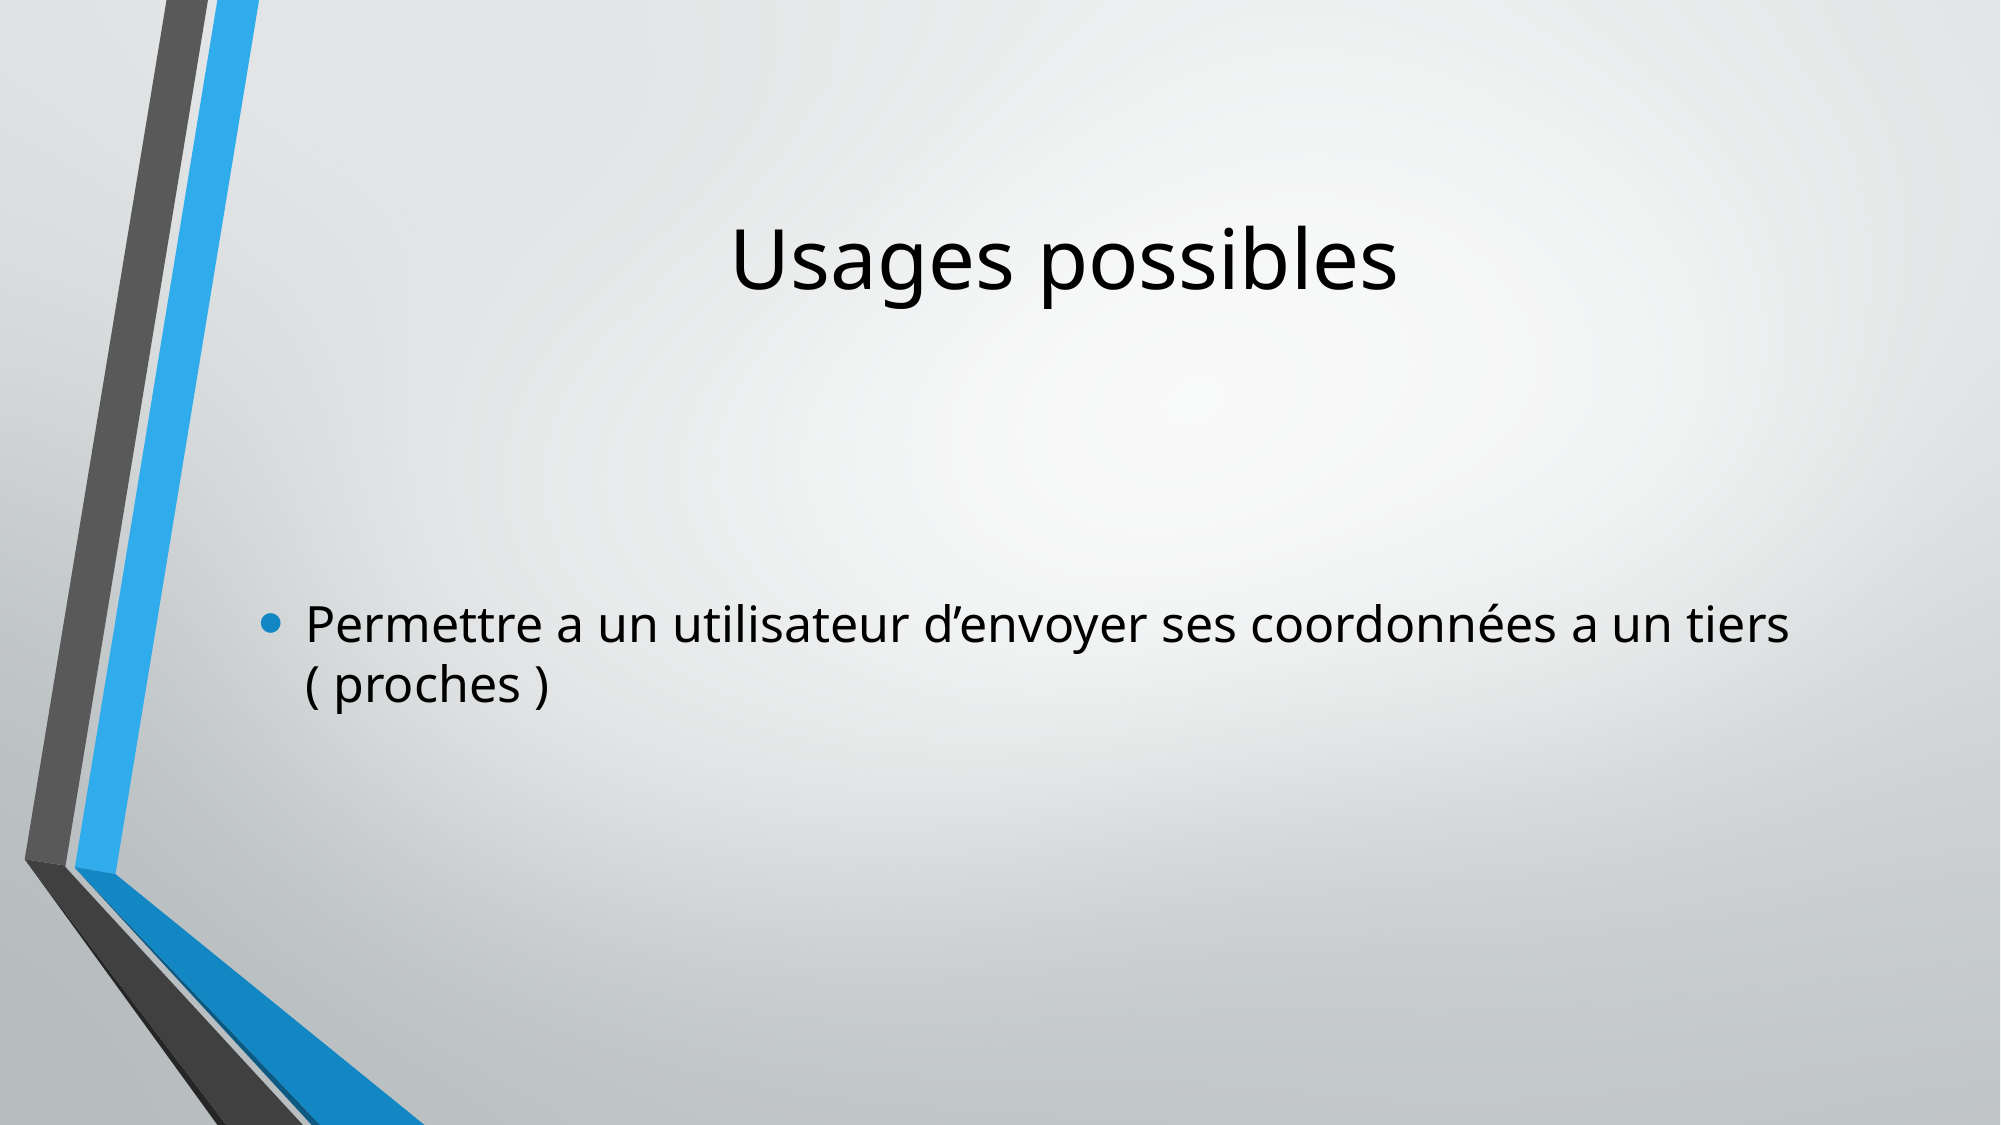

# Usages possibles
Permettre a un utilisateur d’envoyer ses coordonnées a un tiers ( proches )